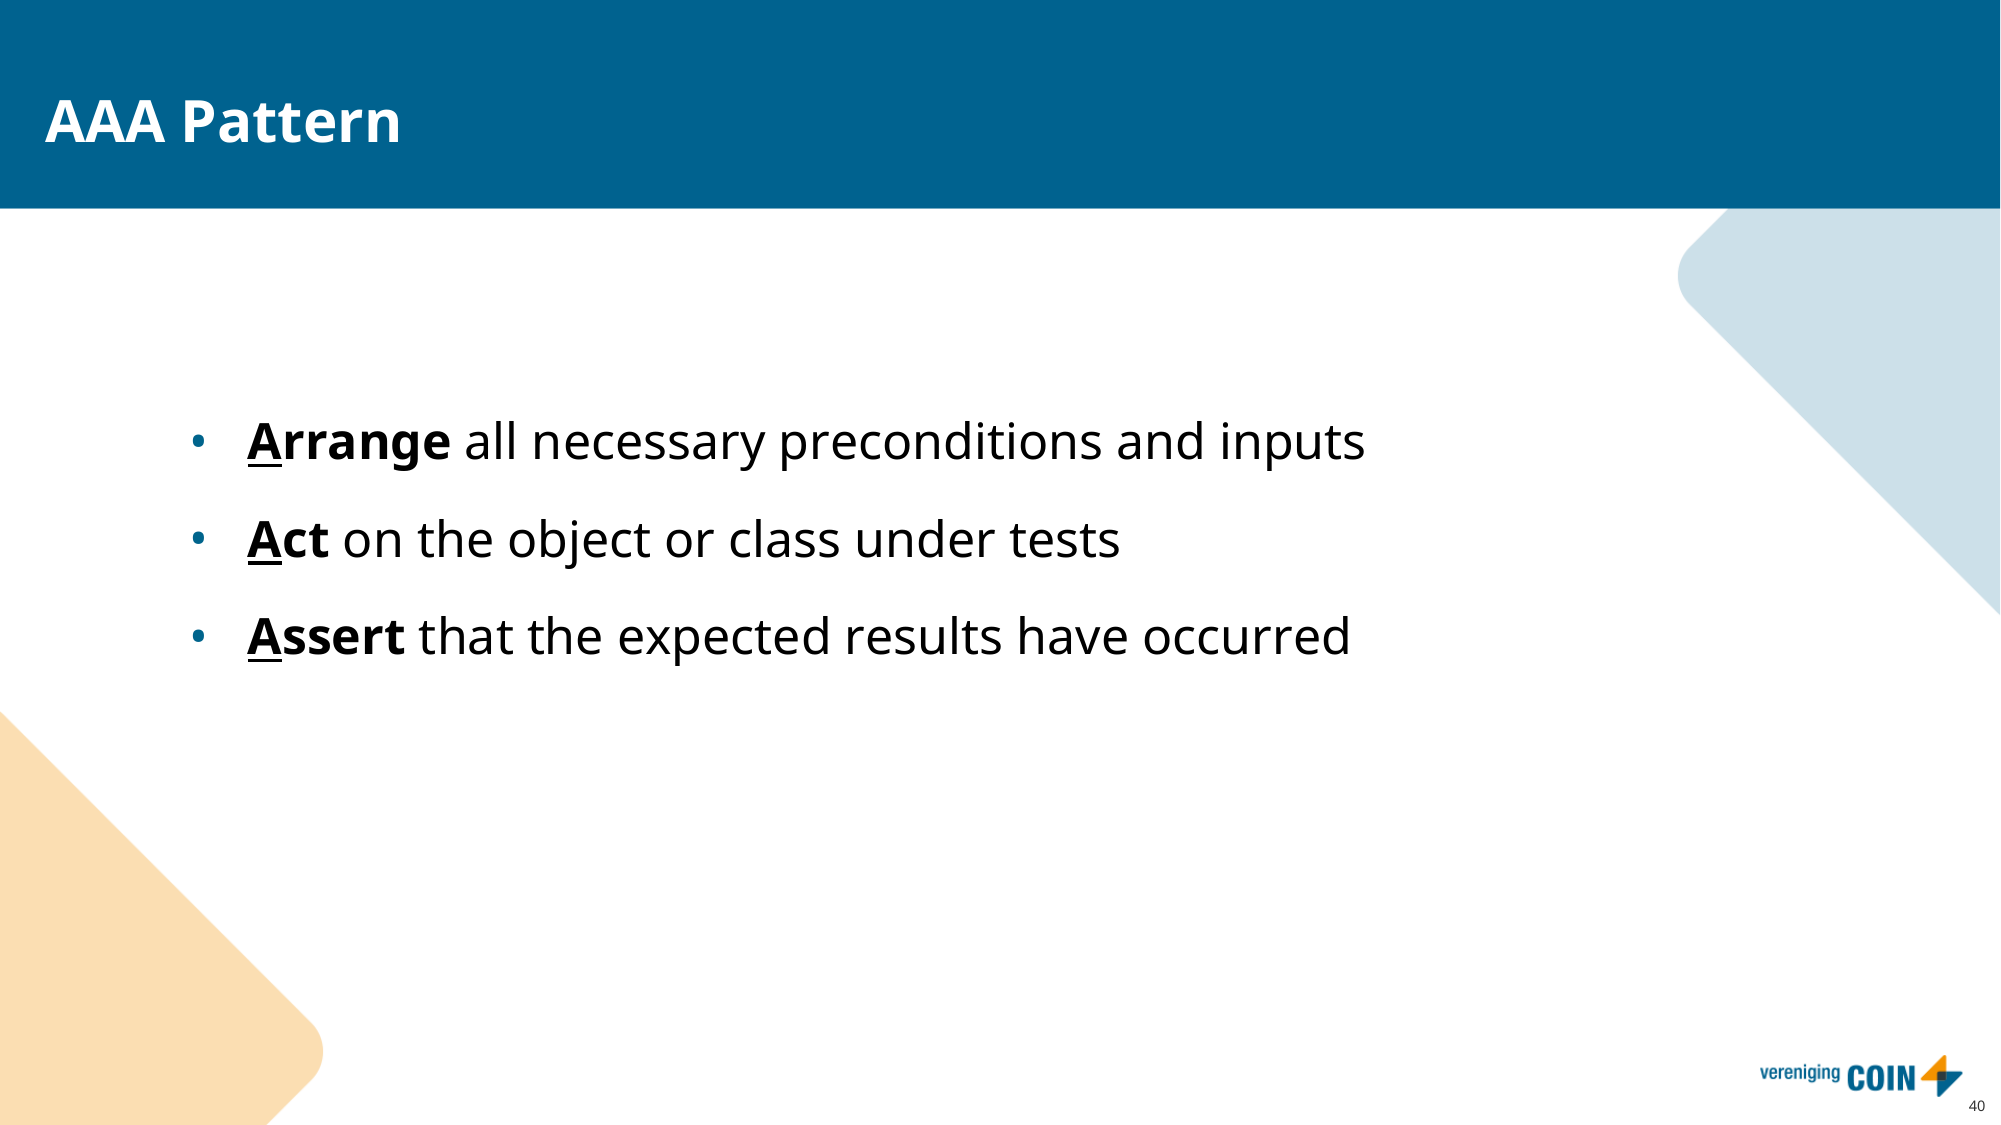

AAA Pattern
Arrange all necessary preconditions and inputs
Act on the object or class under tests
Assert that the expected results have occurred